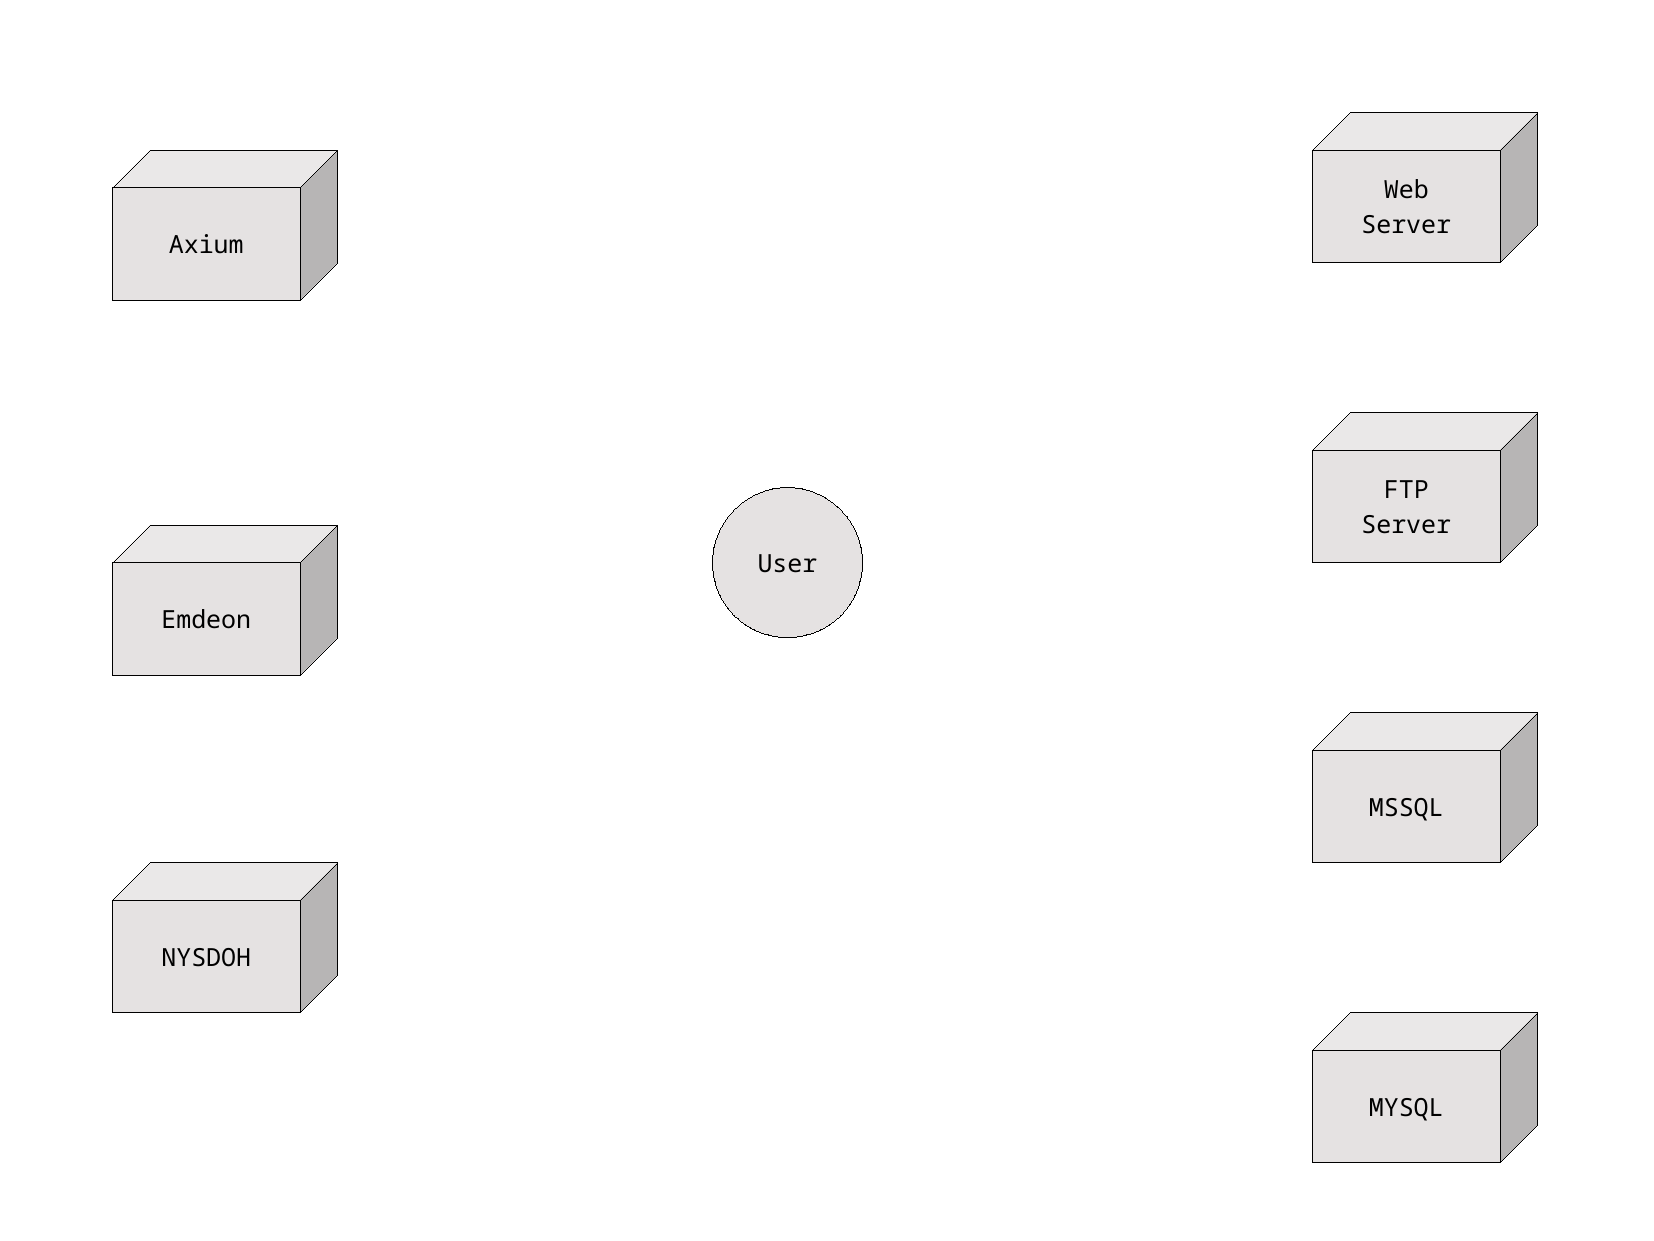

Web
Server
Axium
FTP
Server
User
Emdeon
MSSQL
NYSDOH
MYSQL